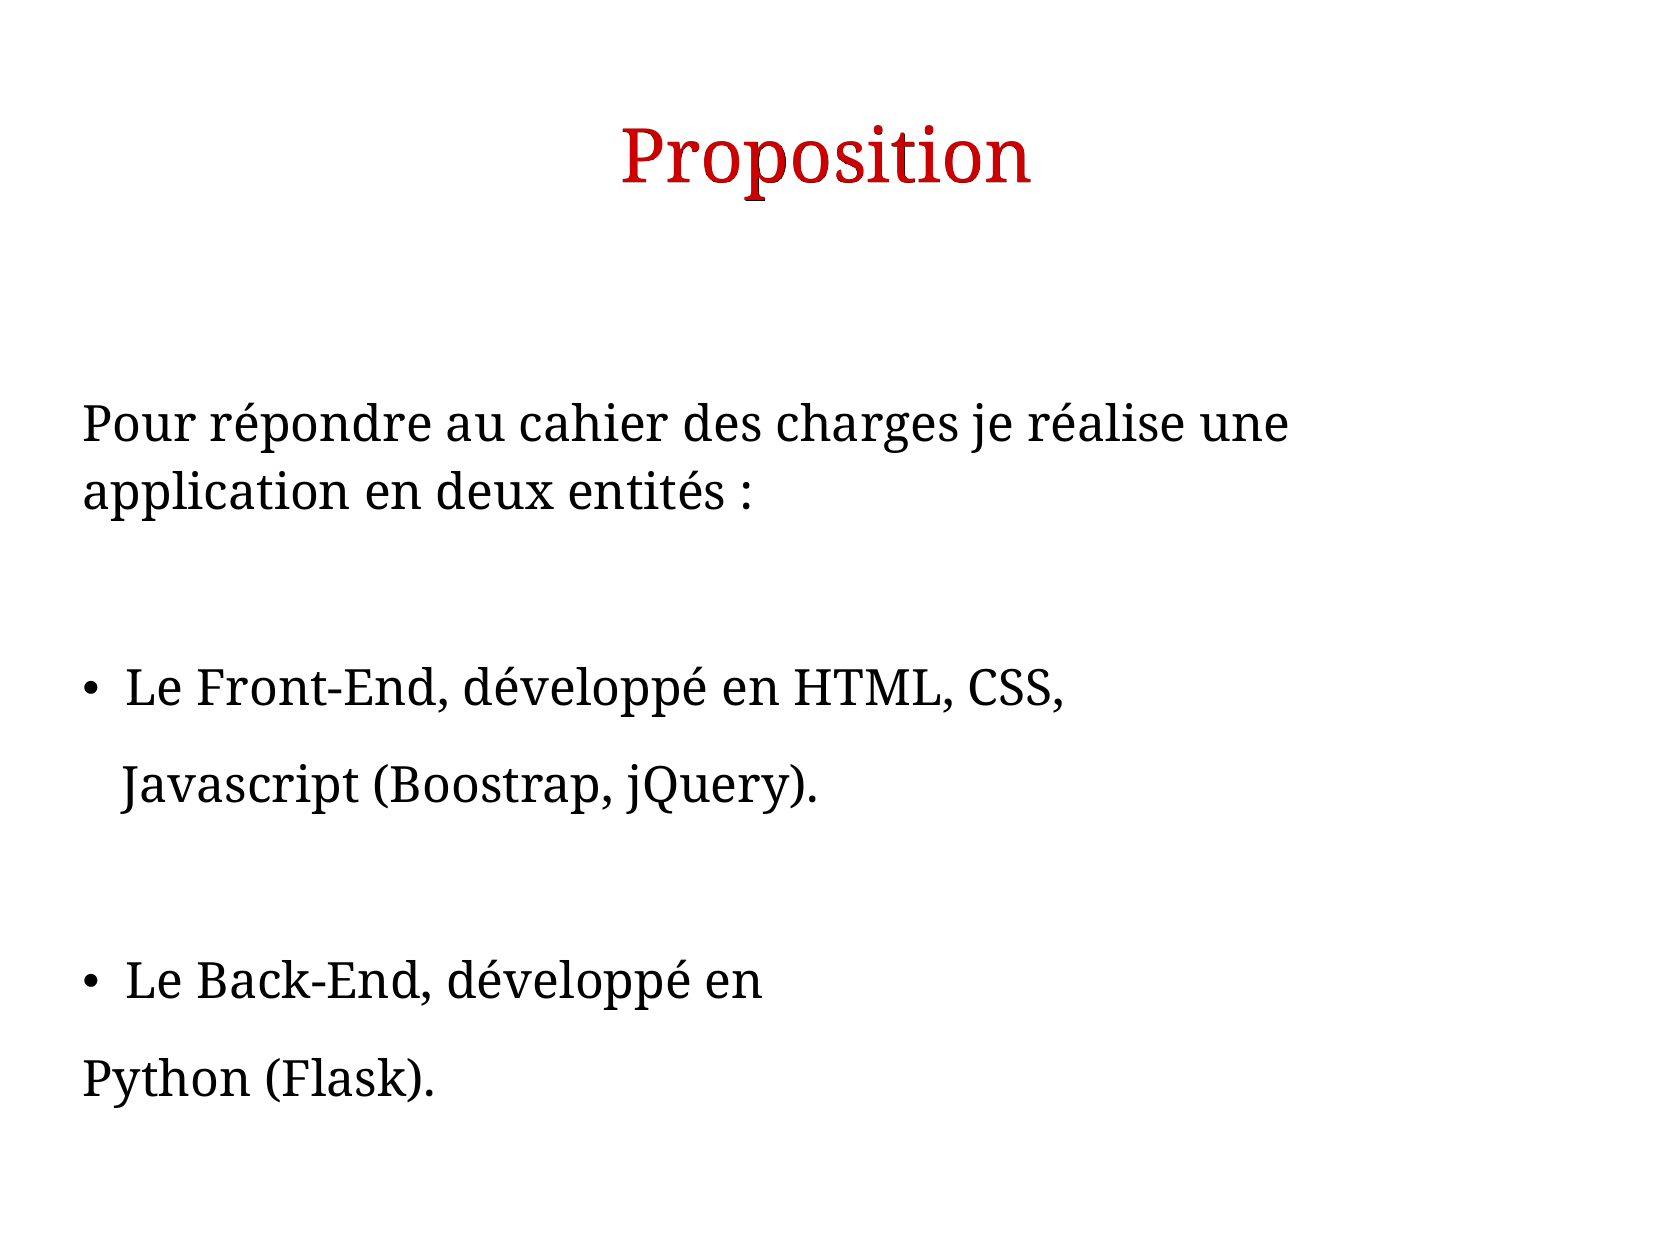

# Proposition
Pour répondre au cahier des charges je réalise une application en deux entités :
• Le Front-End, développé en HTML, CSS,
 Javascript (Boostrap, jQuery).
• Le Back-End, développé en
Python (Flask).